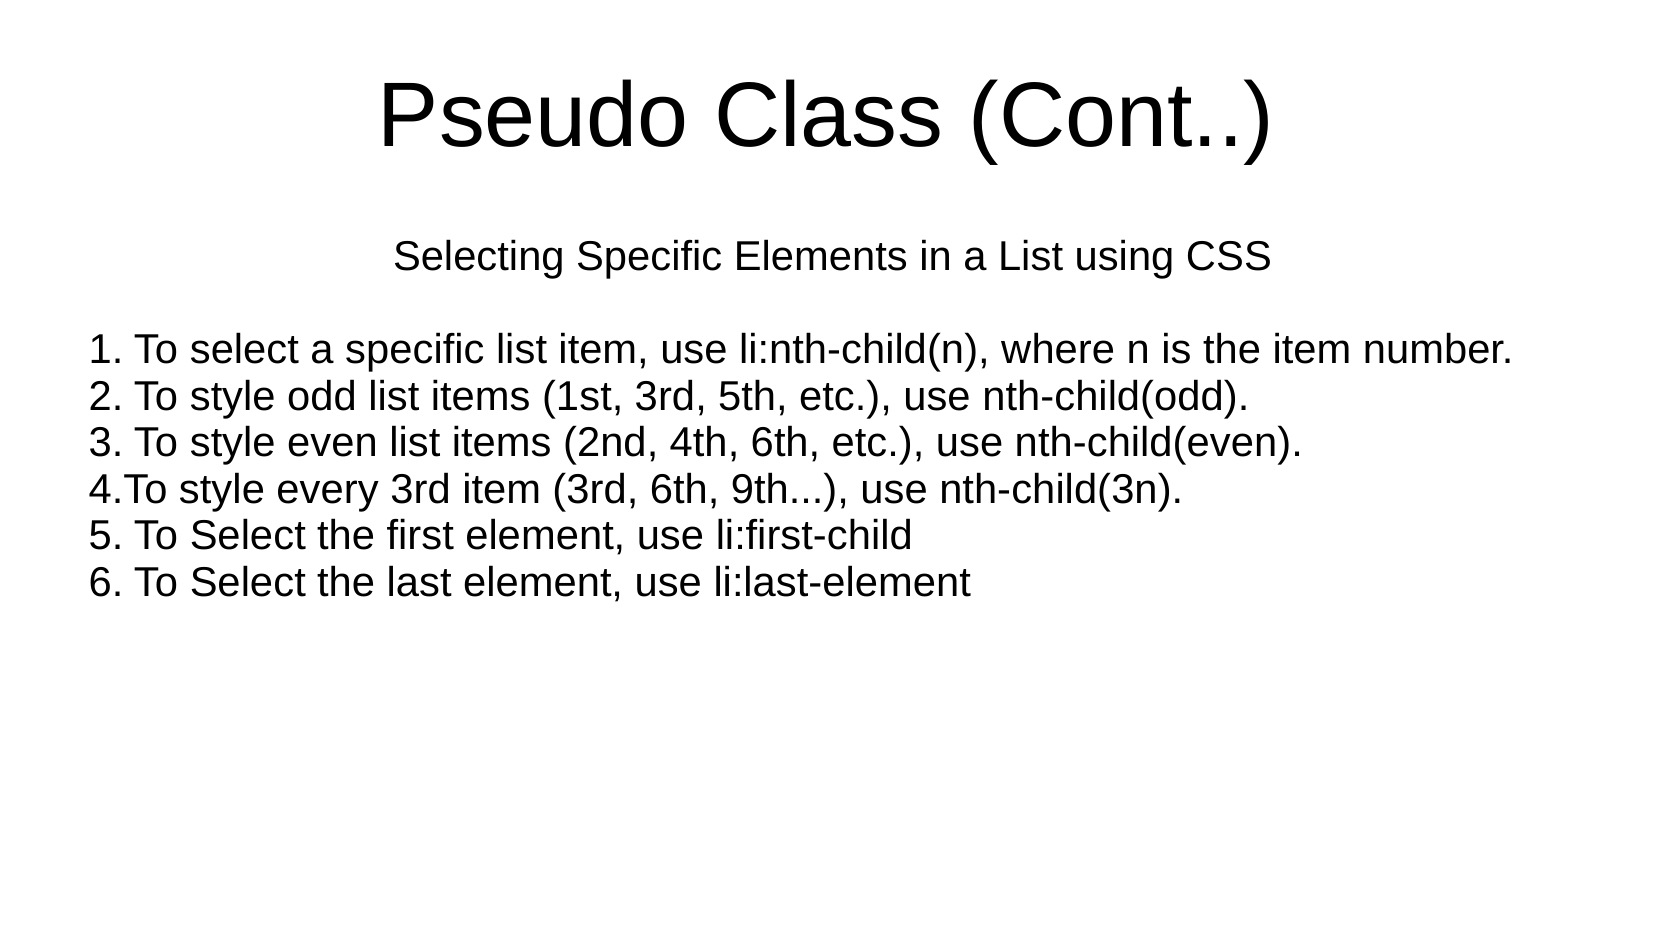

# Pseudo Class (Cont..)
Selecting Specific Elements in a List using CSS
1. To select a specific list item, use li:nth-child(n), where n is the item number.
2. To style odd list items (1st, 3rd, 5th, etc.), use nth-child(odd).
3. To style even list items (2nd, 4th, 6th, etc.), use nth-child(even).
4.To style every 3rd item (3rd, 6th, 9th...), use nth-child(3n).
5. To Select the first element, use li:first-child
6. To Select the last element, use li:last-element